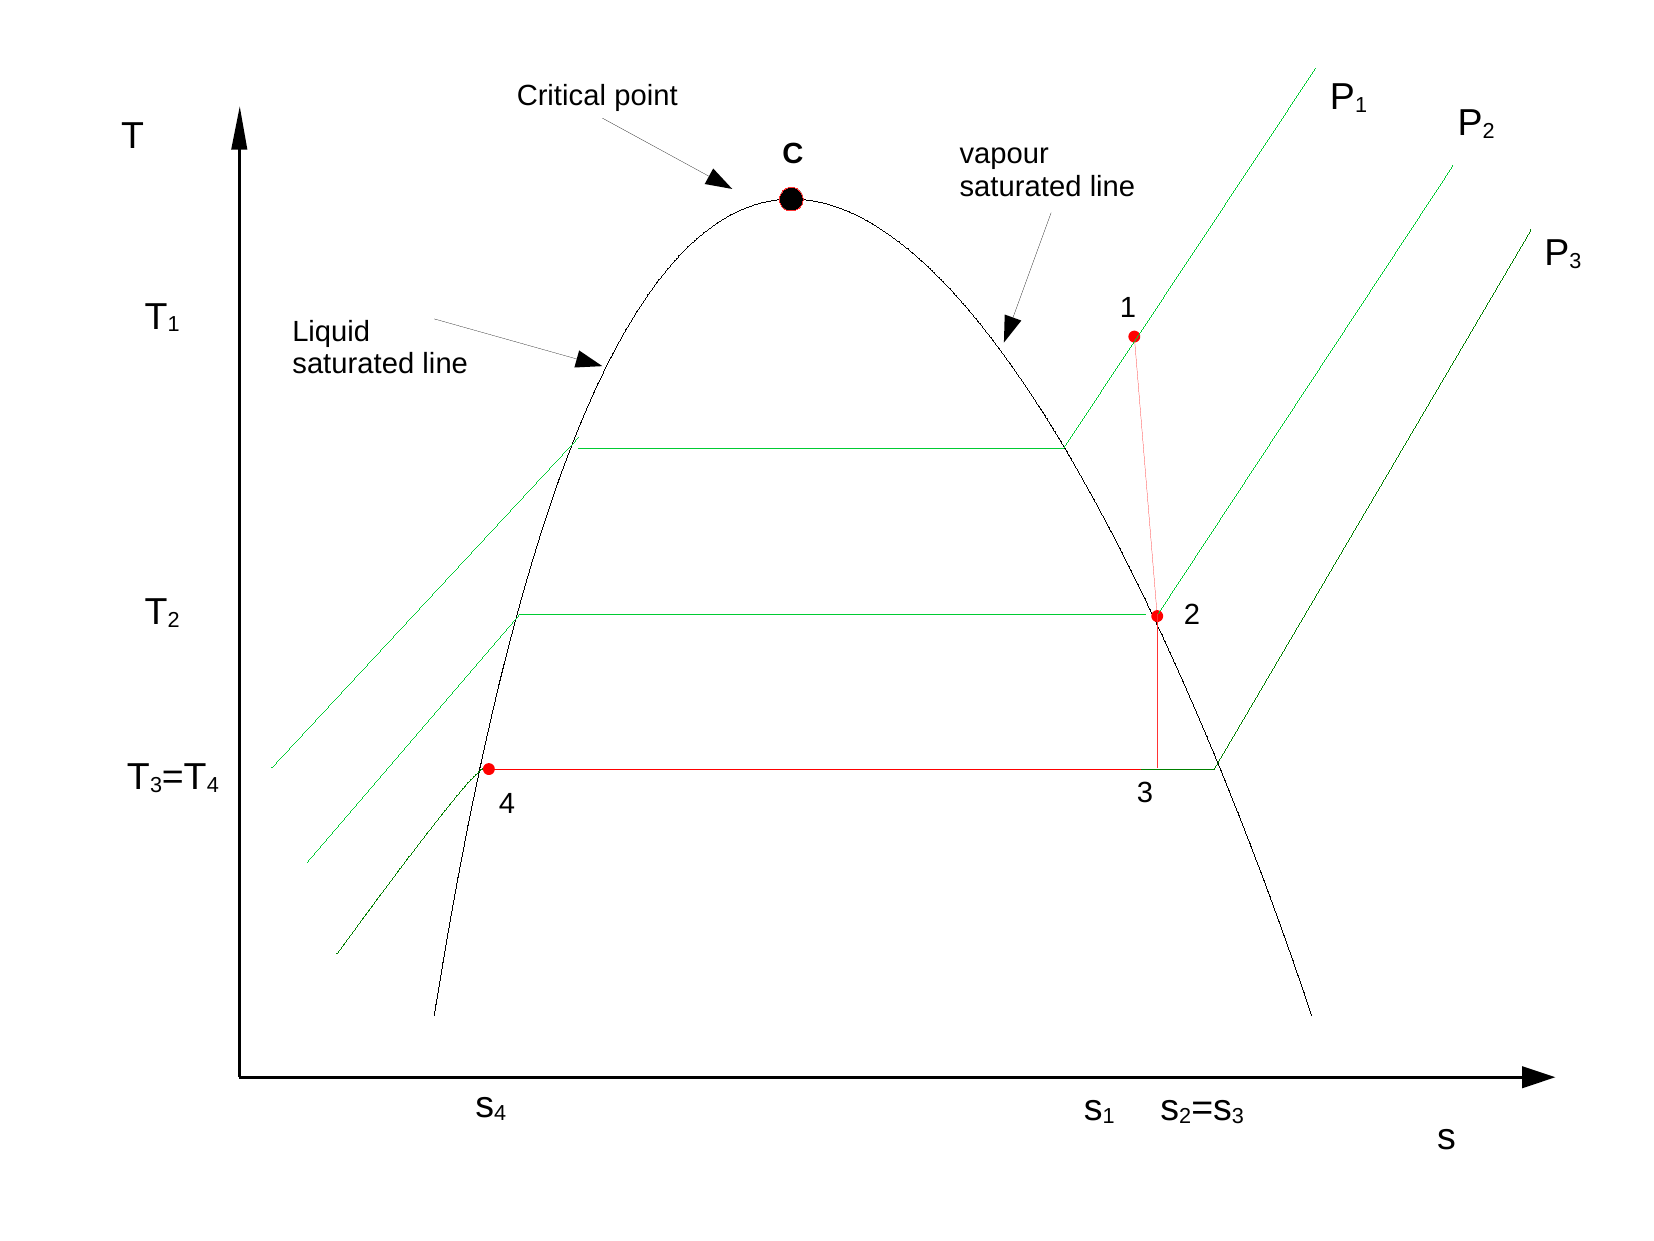

P1
Critical point
P2
T
C
vapour saturated line
P3
1
T1
Liquid saturated line
T2
2
T3=T4
3
4
s4
s1
s2=s3
s